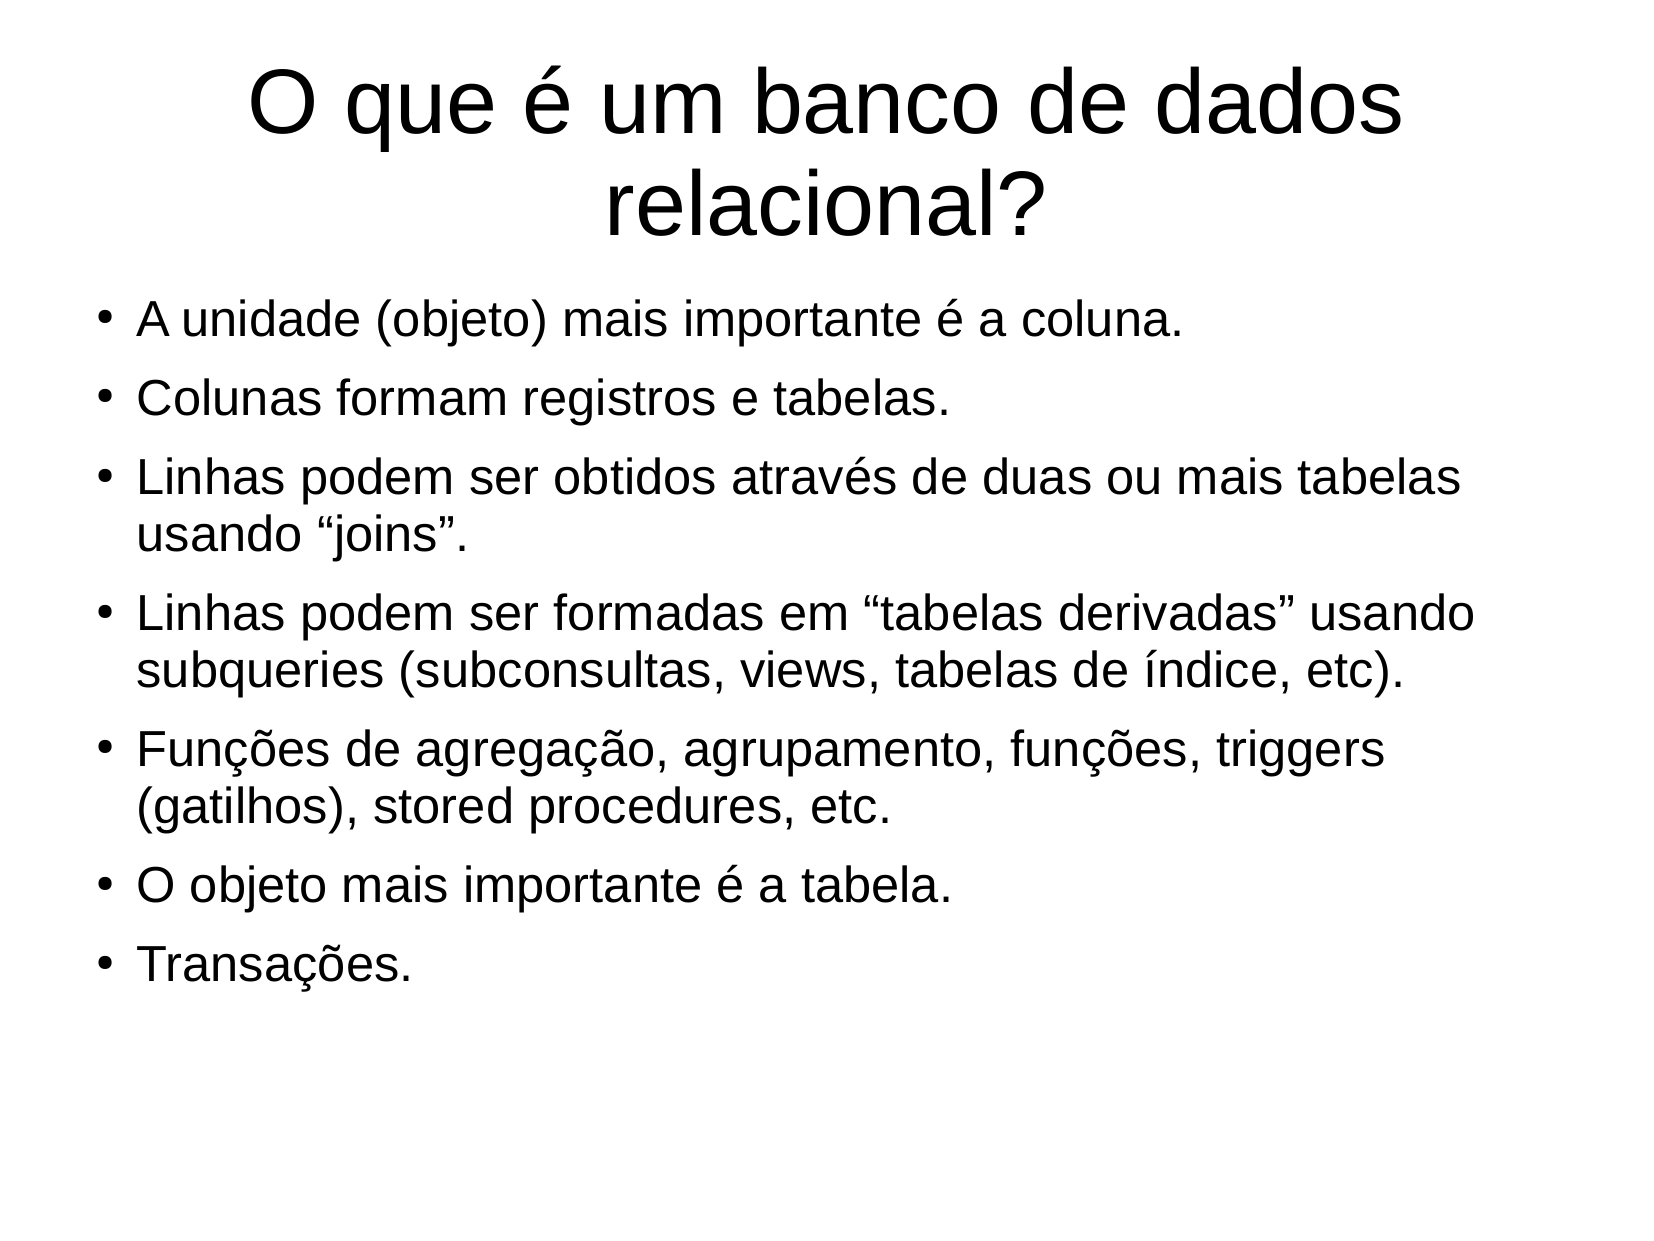

# O que é um banco de dados relacional?
A unidade (objeto) mais importante é a coluna.
Colunas formam registros e tabelas.
Linhas podem ser obtidos através de duas ou mais tabelas usando “joins”.
Linhas podem ser formadas em “tabelas derivadas” usando subqueries (subconsultas, views, tabelas de índice, etc).
Funções de agregação, agrupamento, funções, triggers (gatilhos), stored procedures, etc.
O objeto mais importante é a tabela.
Transações.